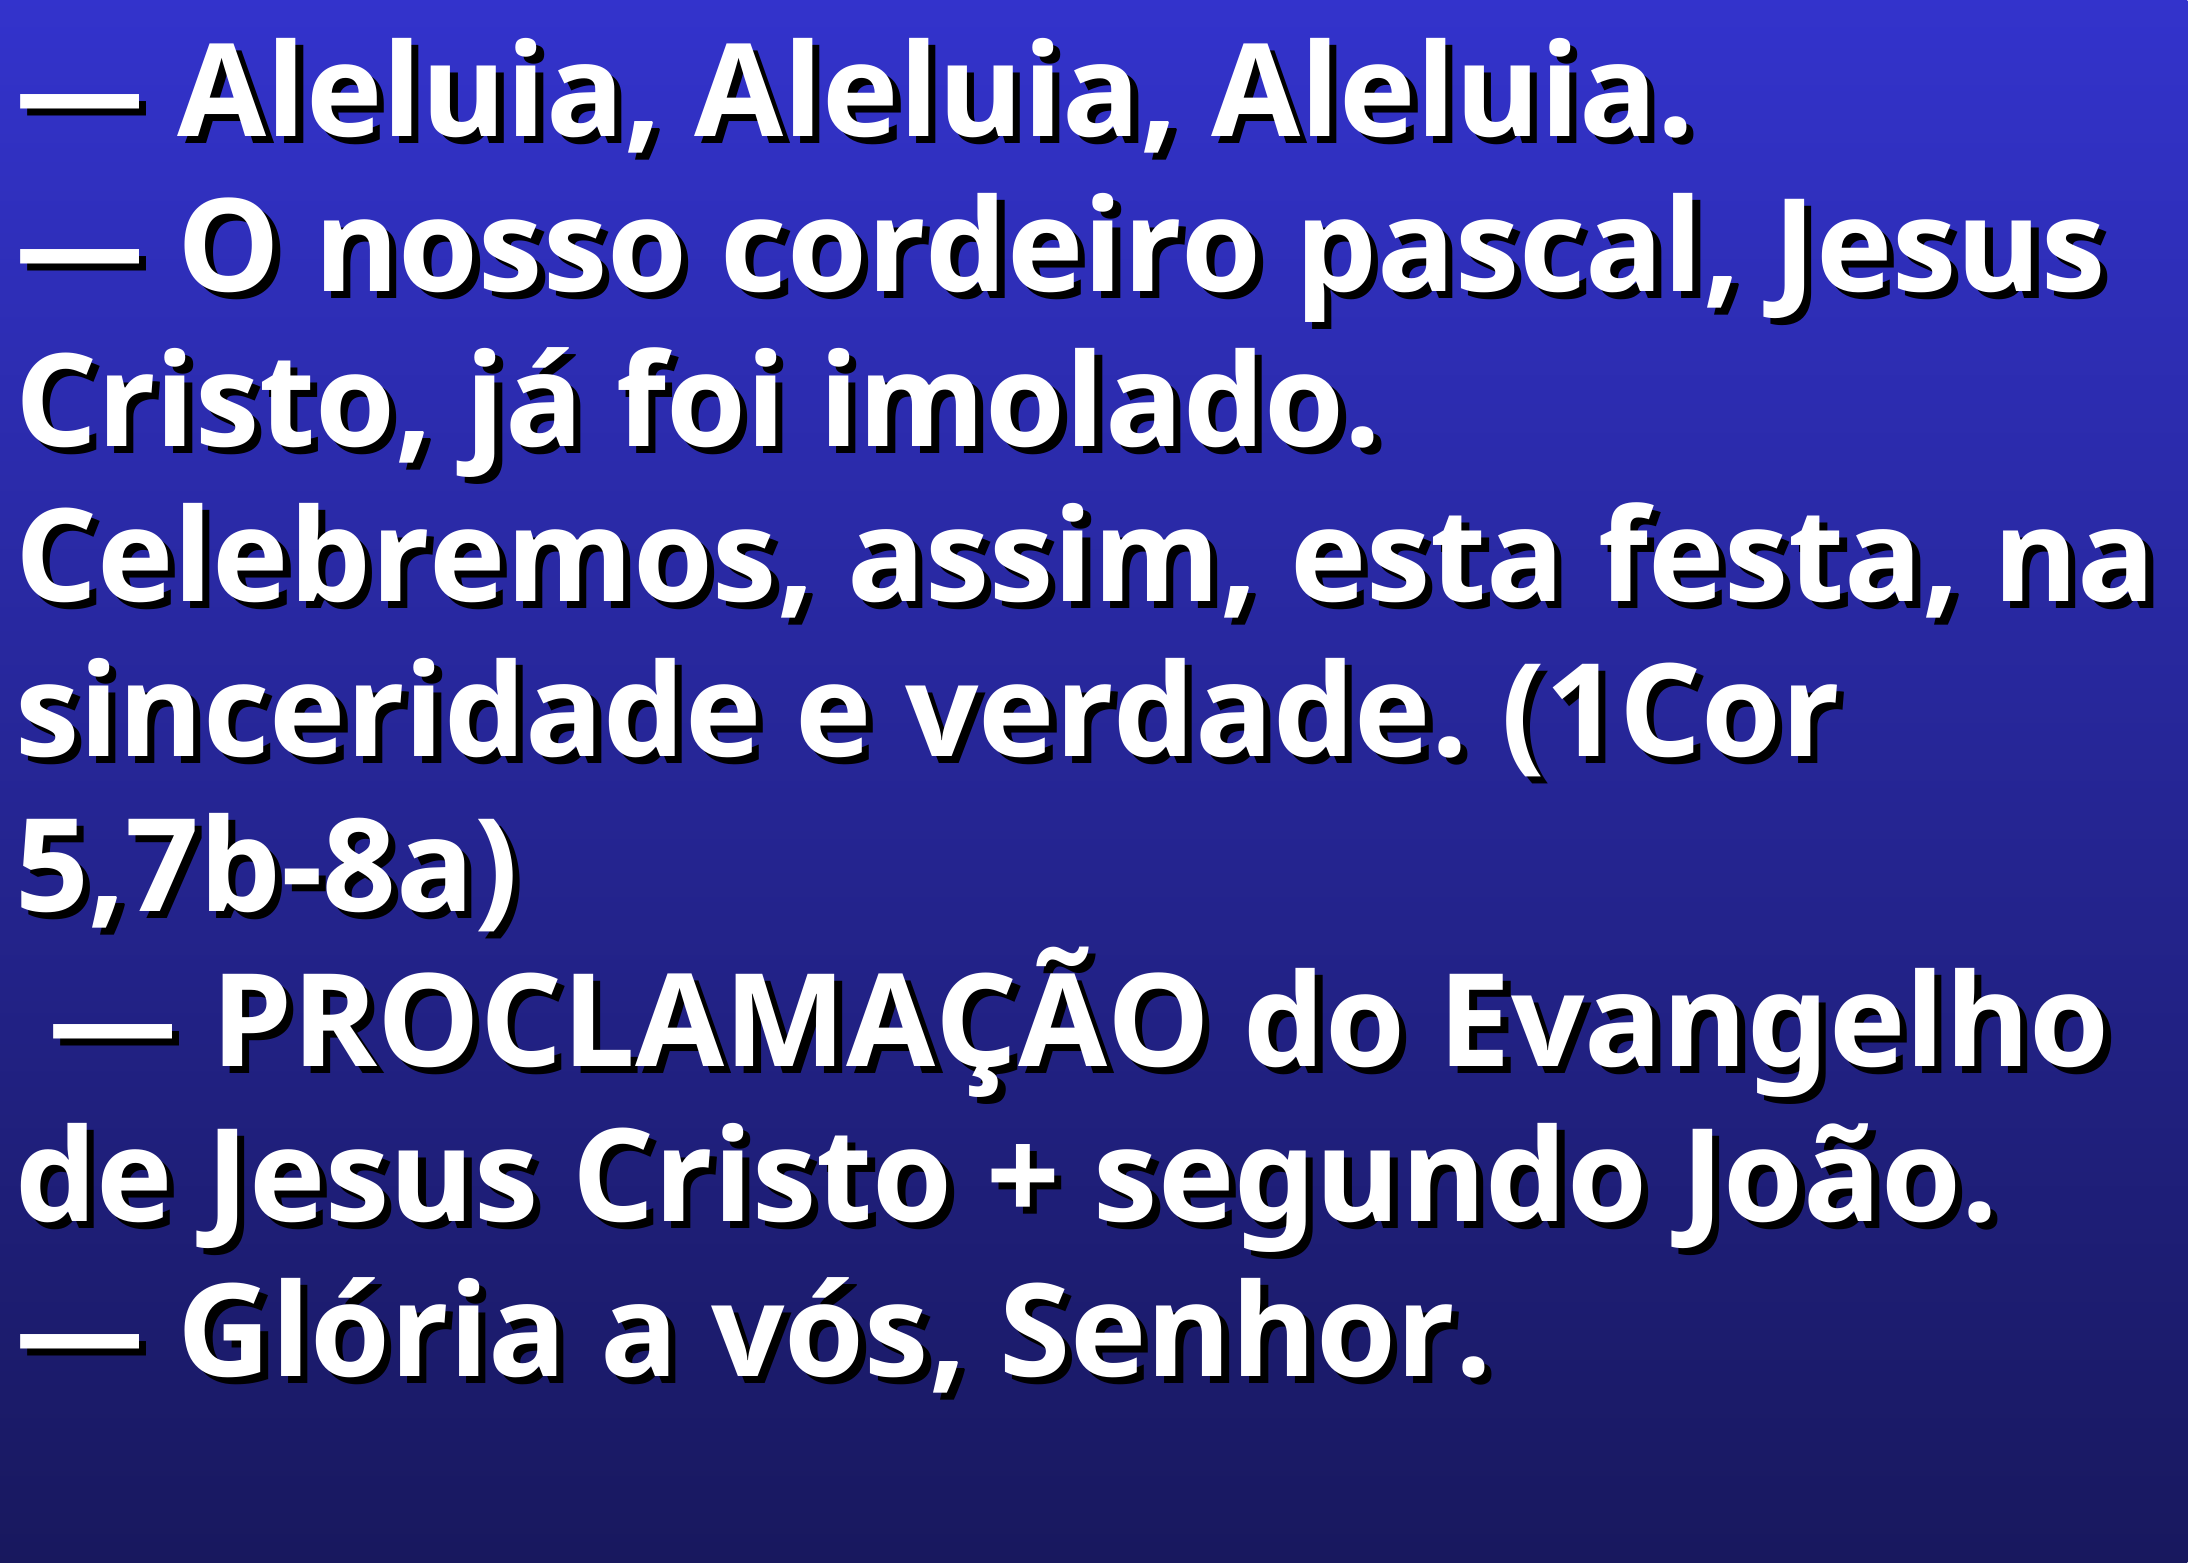

— Aleluia, Aleluia, Aleluia.
— O nosso cordeiro pascal, Jesus Cristo, já foi imolado. Celebremos, assim, esta festa, na sinceridade e verdade. (1Cor 5,7b-8a)
 — PROCLAMAÇÃO do Evangelho de Jesus Cristo + segundo João.
— Glória a vós, Senhor.